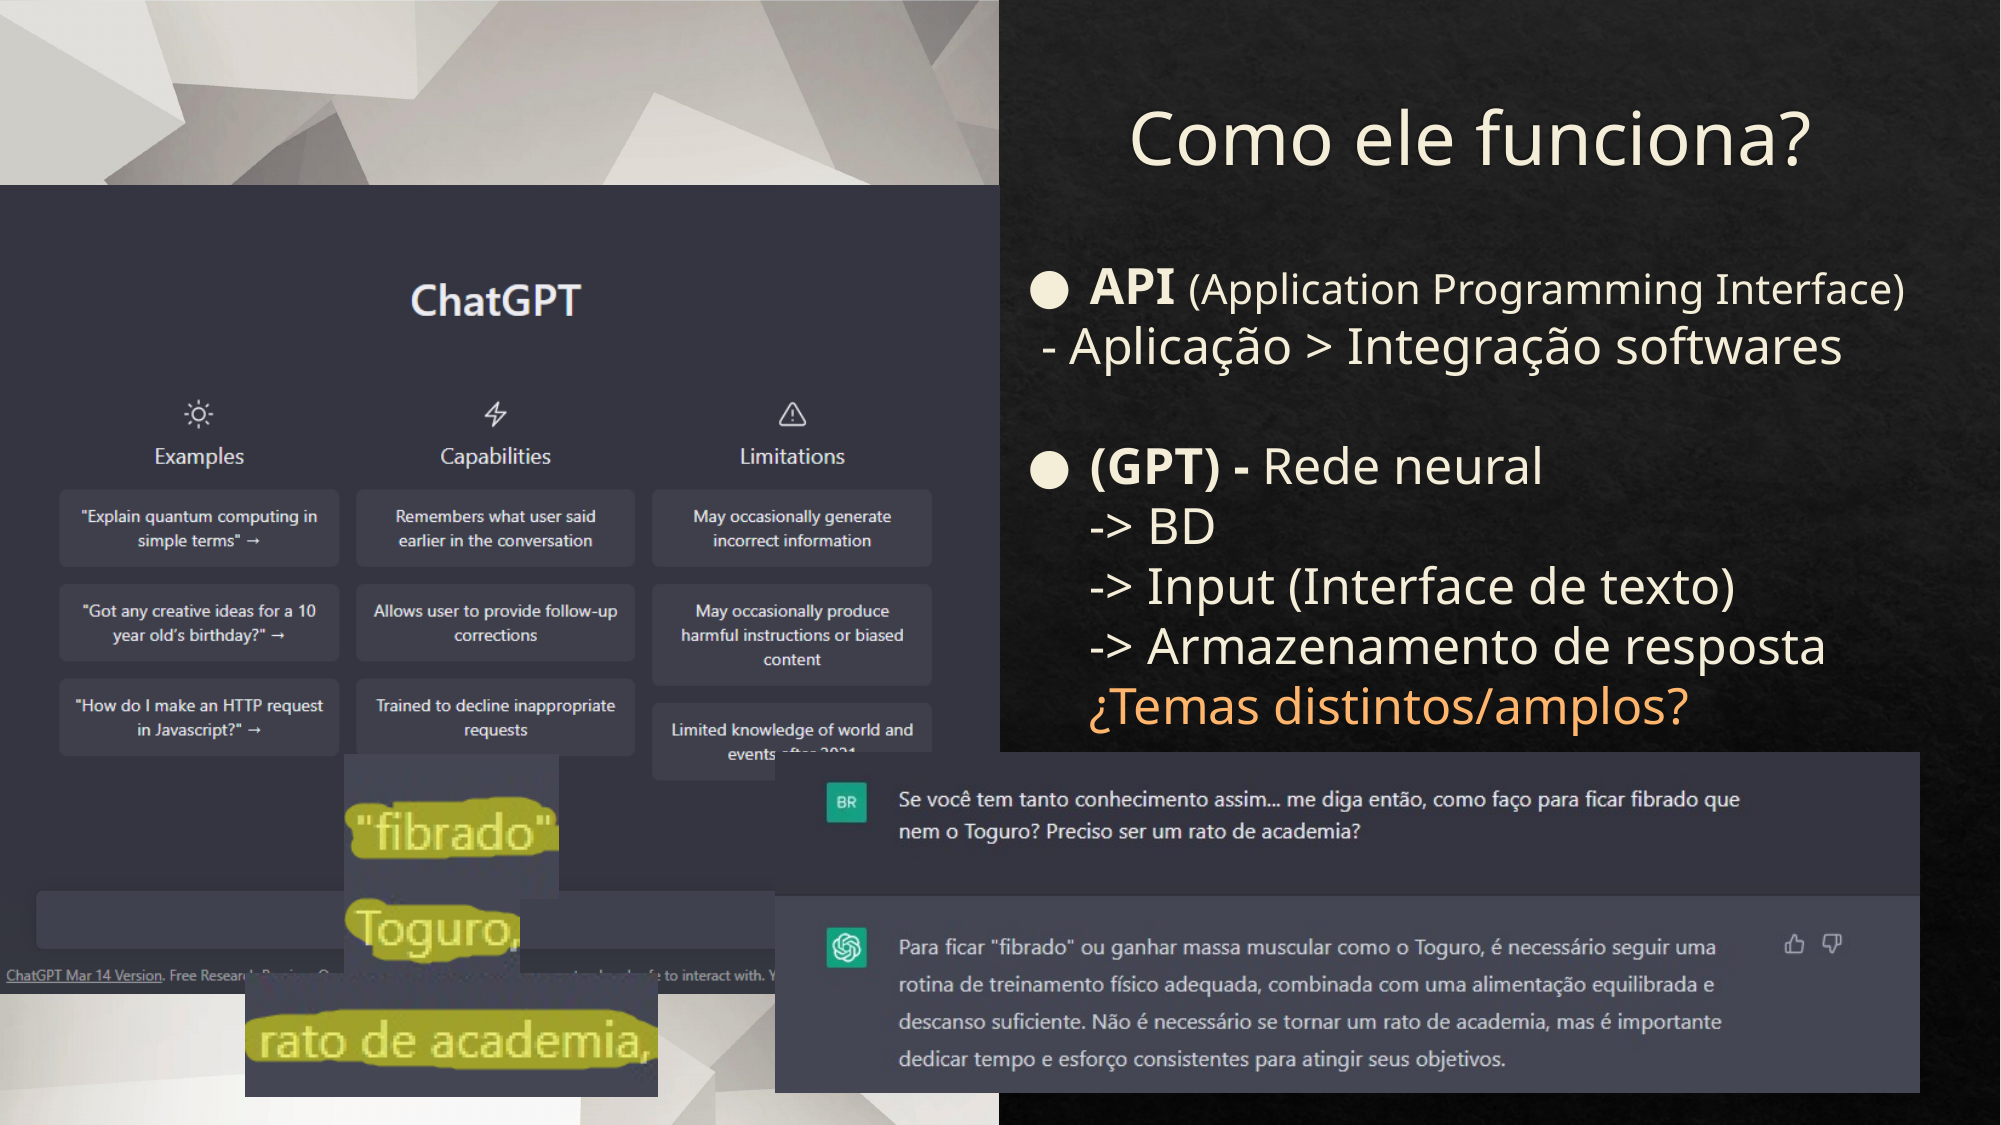

# Como ele funciona?
API (Application Programming Interface)
 - Aplicação > Integração softwares
(GPT) - Rede neural
-> BD
-> Input (Interface de texto)
-> Armazenamento de resposta
¿Temas distintos/amplos?